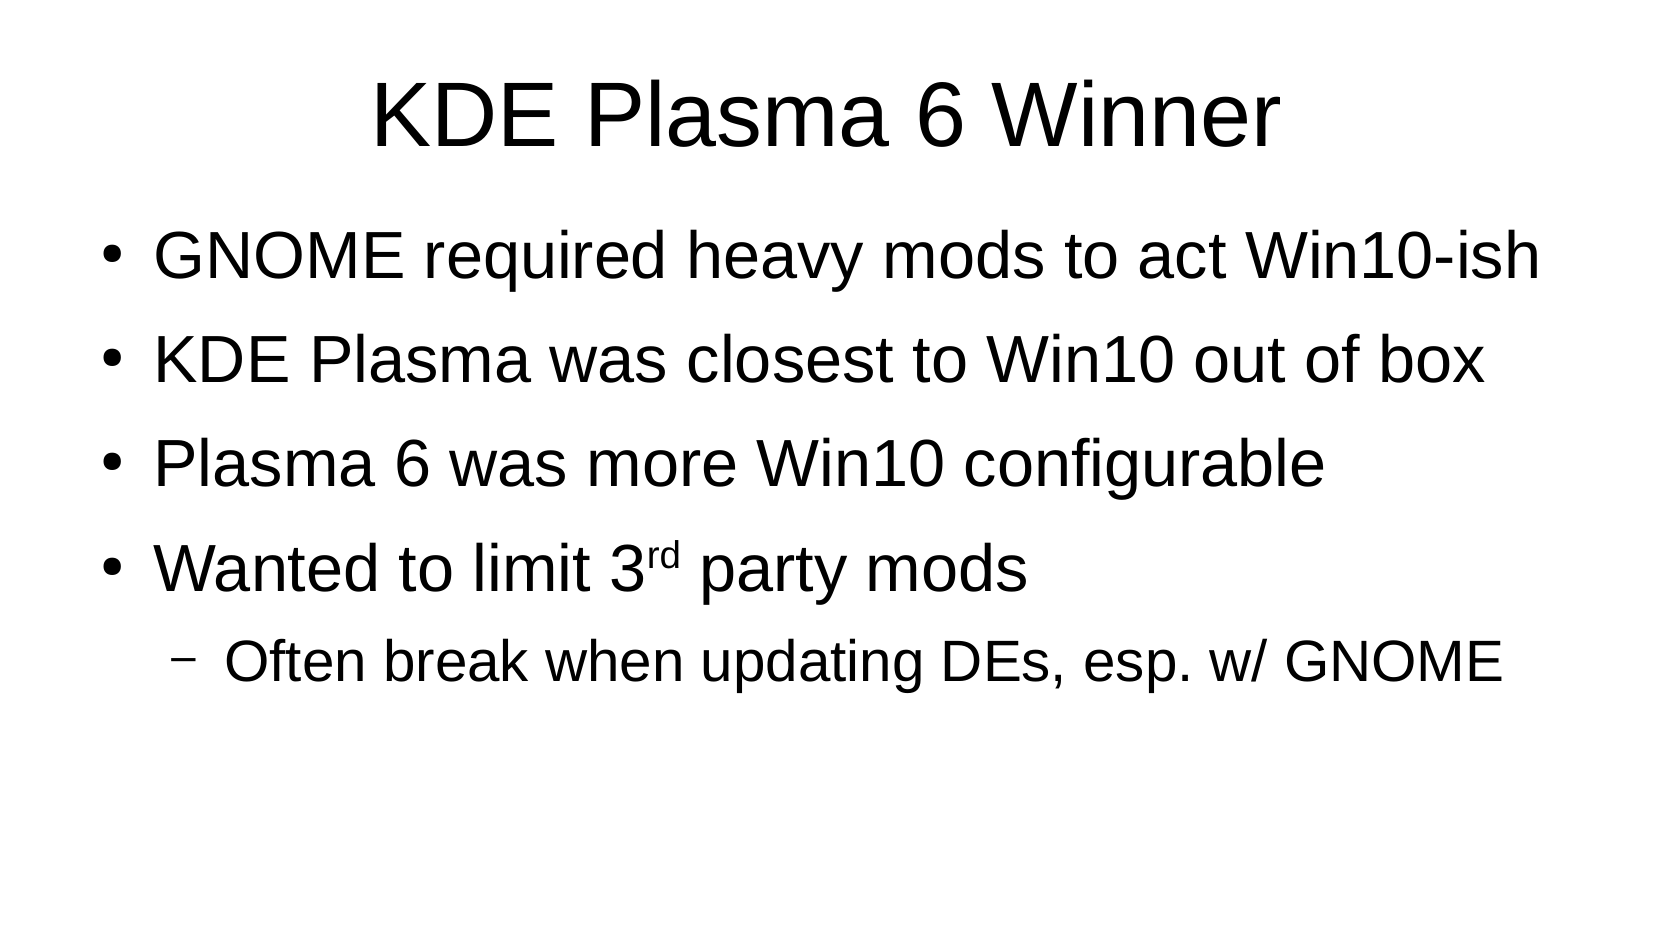

# KDE Plasma 6 Winner
GNOME required heavy mods to act Win10-ish
KDE Plasma was closest to Win10 out of box
Plasma 6 was more Win10 configurable
Wanted to limit 3rd party mods
Often break when updating DEs, esp. w/ GNOME